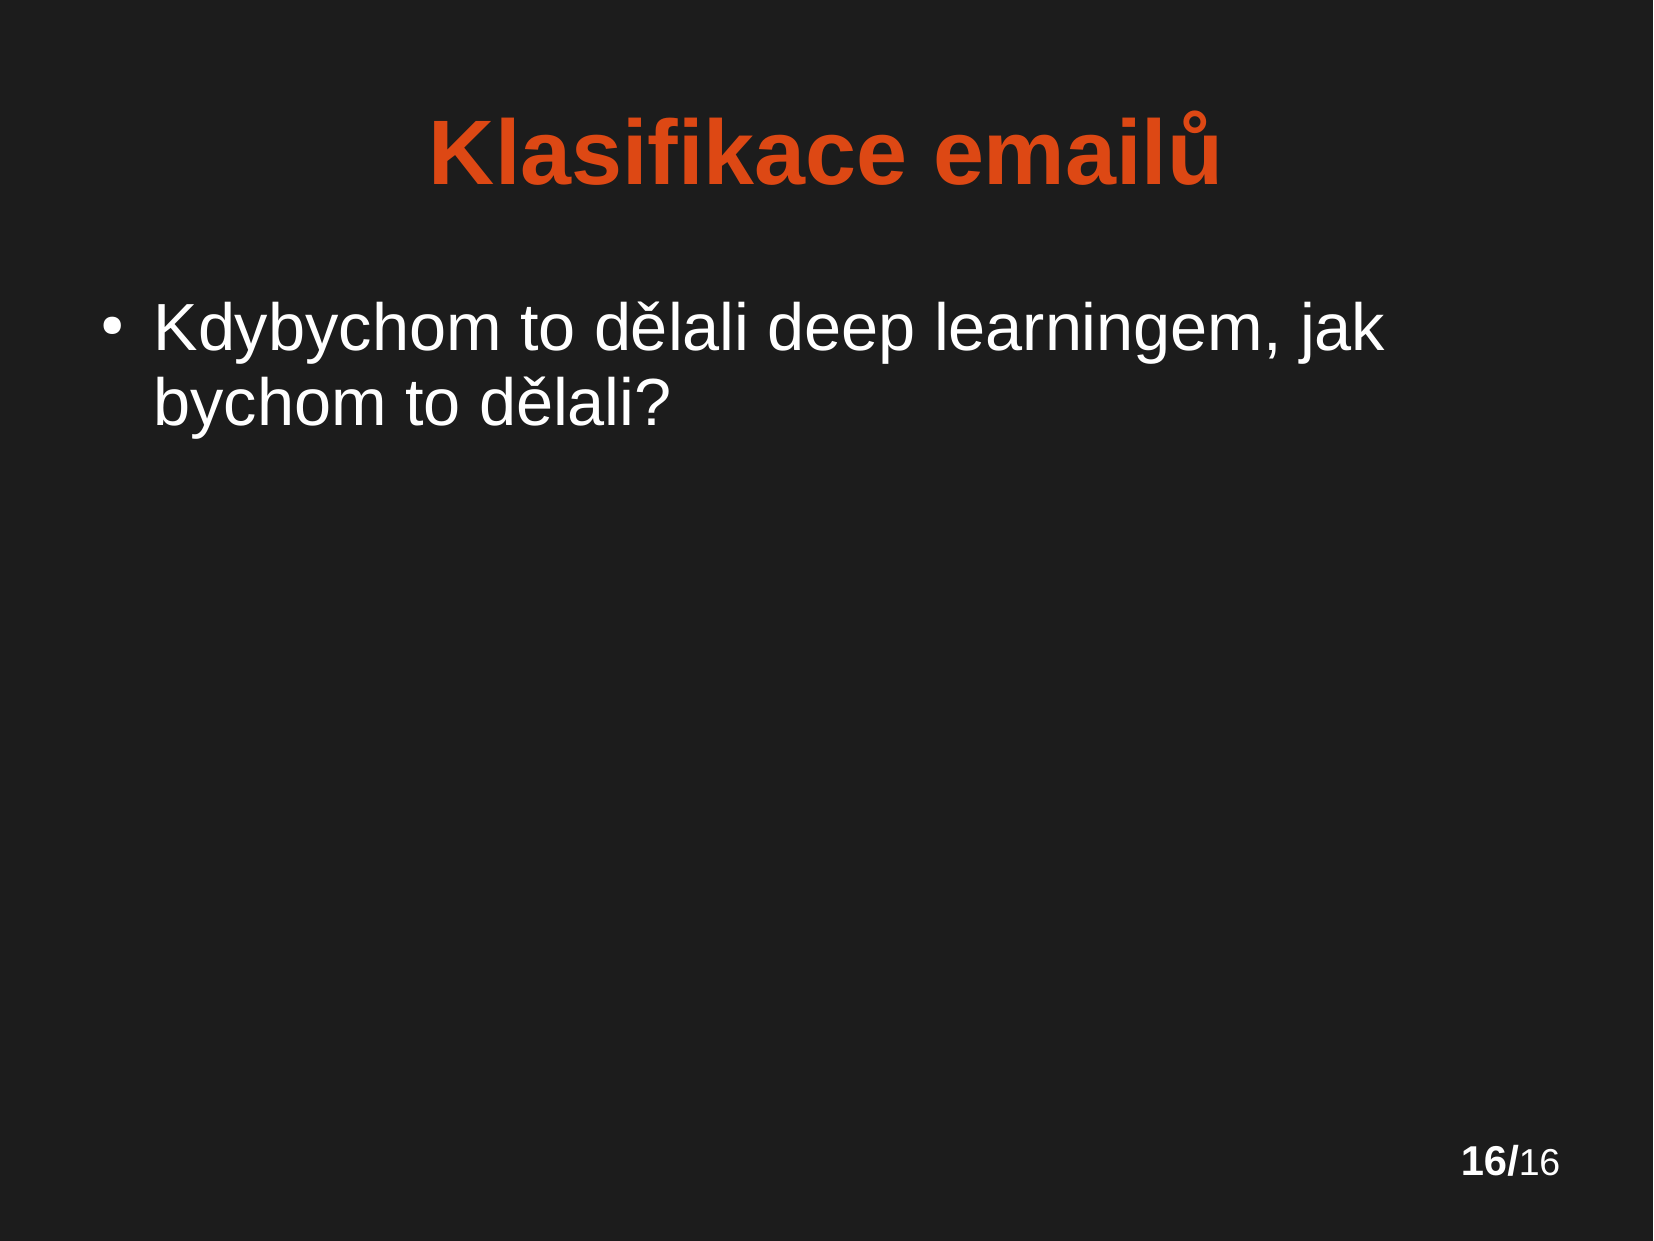

# Klasifikace emailů
Kdybychom to dělali deep learningem, jak bychom to dělali?